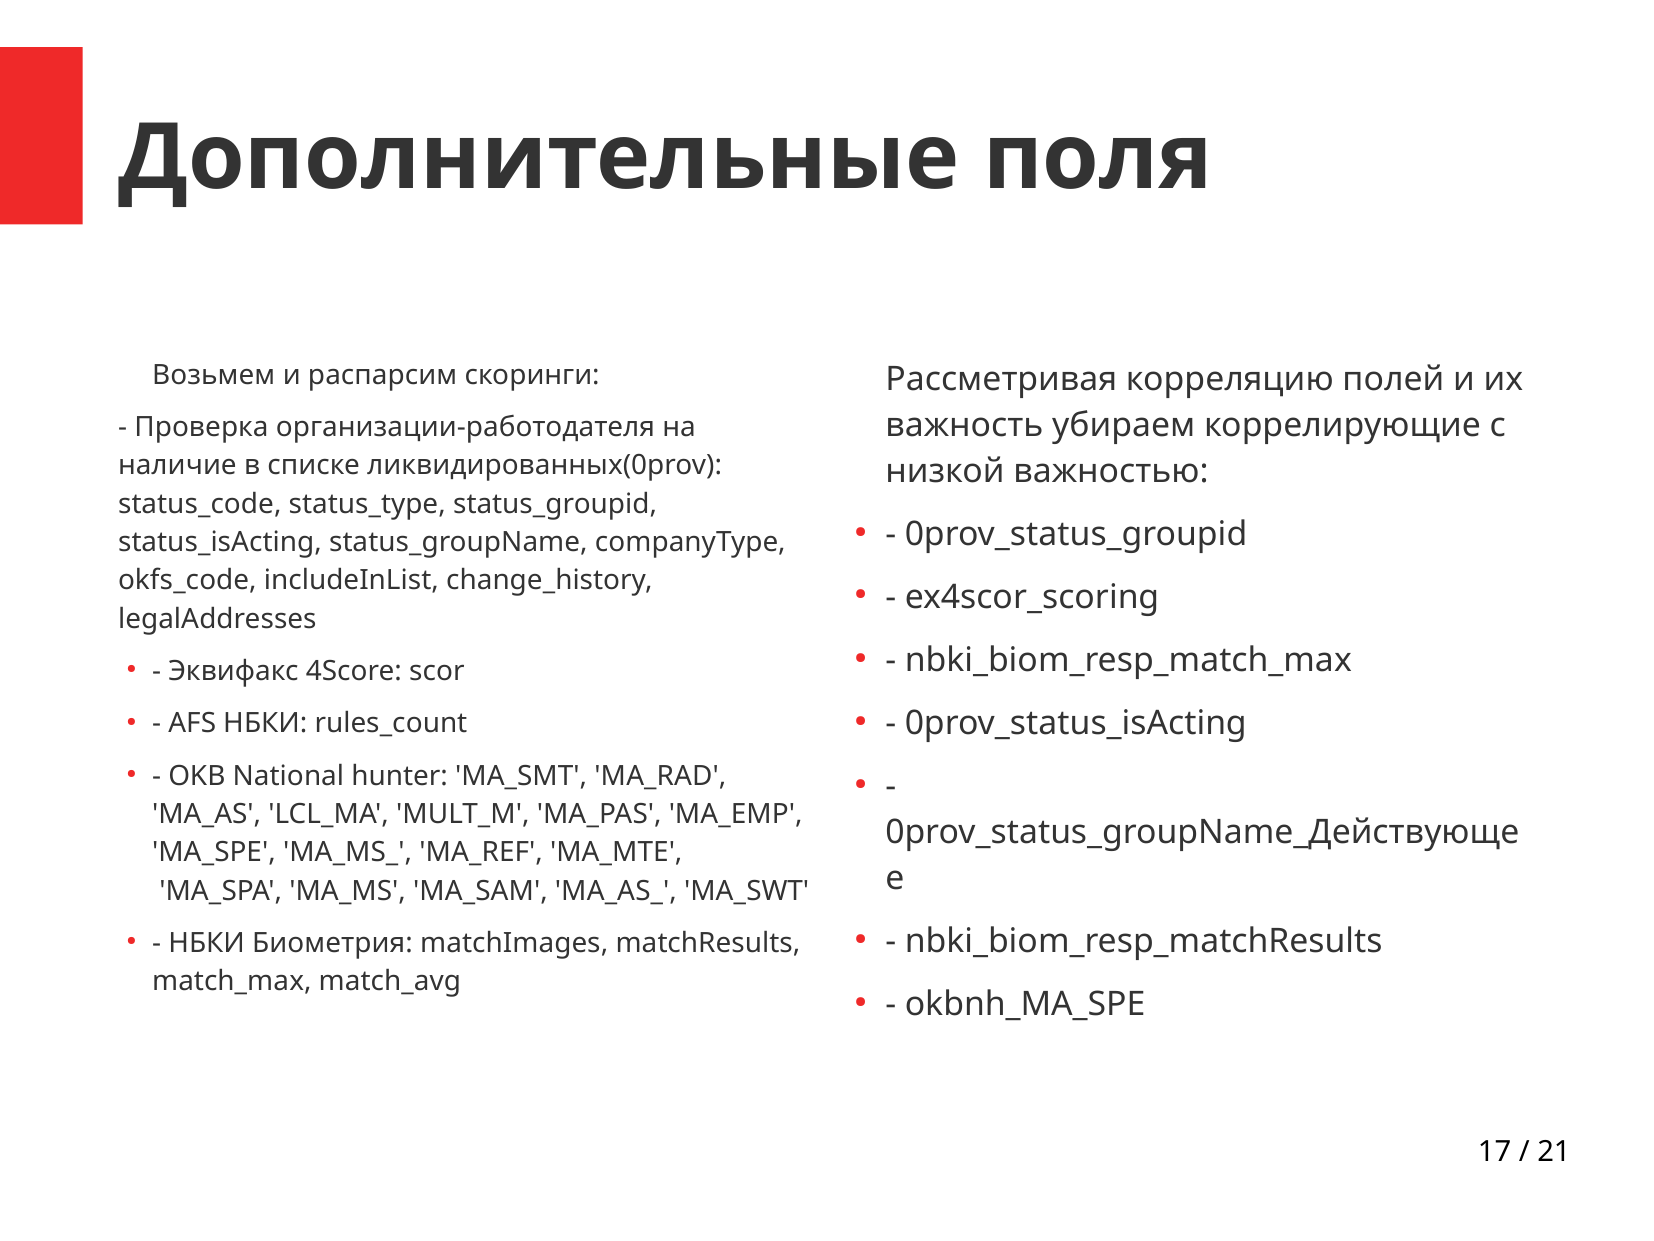

# Дополнительные поля
Возьмем и распарсим скоринги:
- Проверка организации-работодателя на наличие в списке ликвидированных(0prov): status_code, status_type, status_groupid, status_isActing, status_groupName, companyType, okfs_code, includeInList, change_history, legalAddresses
- Эквифакс 4Score: scor
- AFS НБКИ: rules_count
- OKB National hunter: 'MA_SMT', 'MA_RAD', 'MA_AS', 'LCL_MA', 'MULT_M', 'MA_PAS', 'MA_EMP', 'MA_SPE', 'MA_MS_', 'MA_REF', 'MA_MTE',
 'MA_SPA', 'MA_MS', 'MA_SAM', 'MA_AS_', 'MA_SWT'
- НБКИ Биометрия: matchImages, matchResults, match_max, match_avg
Рассметривая корреляцию полей и их важность убираем коррелирующие с низкой важностью:
- 0prov_status_groupid
- ex4scor_scoring
- nbki_biom_resp_match_max
- 0prov_status_isActing
- 0prov_status_groupName_Действующее
- nbki_biom_resp_matchResults
- okbnh_MA_SPE
17